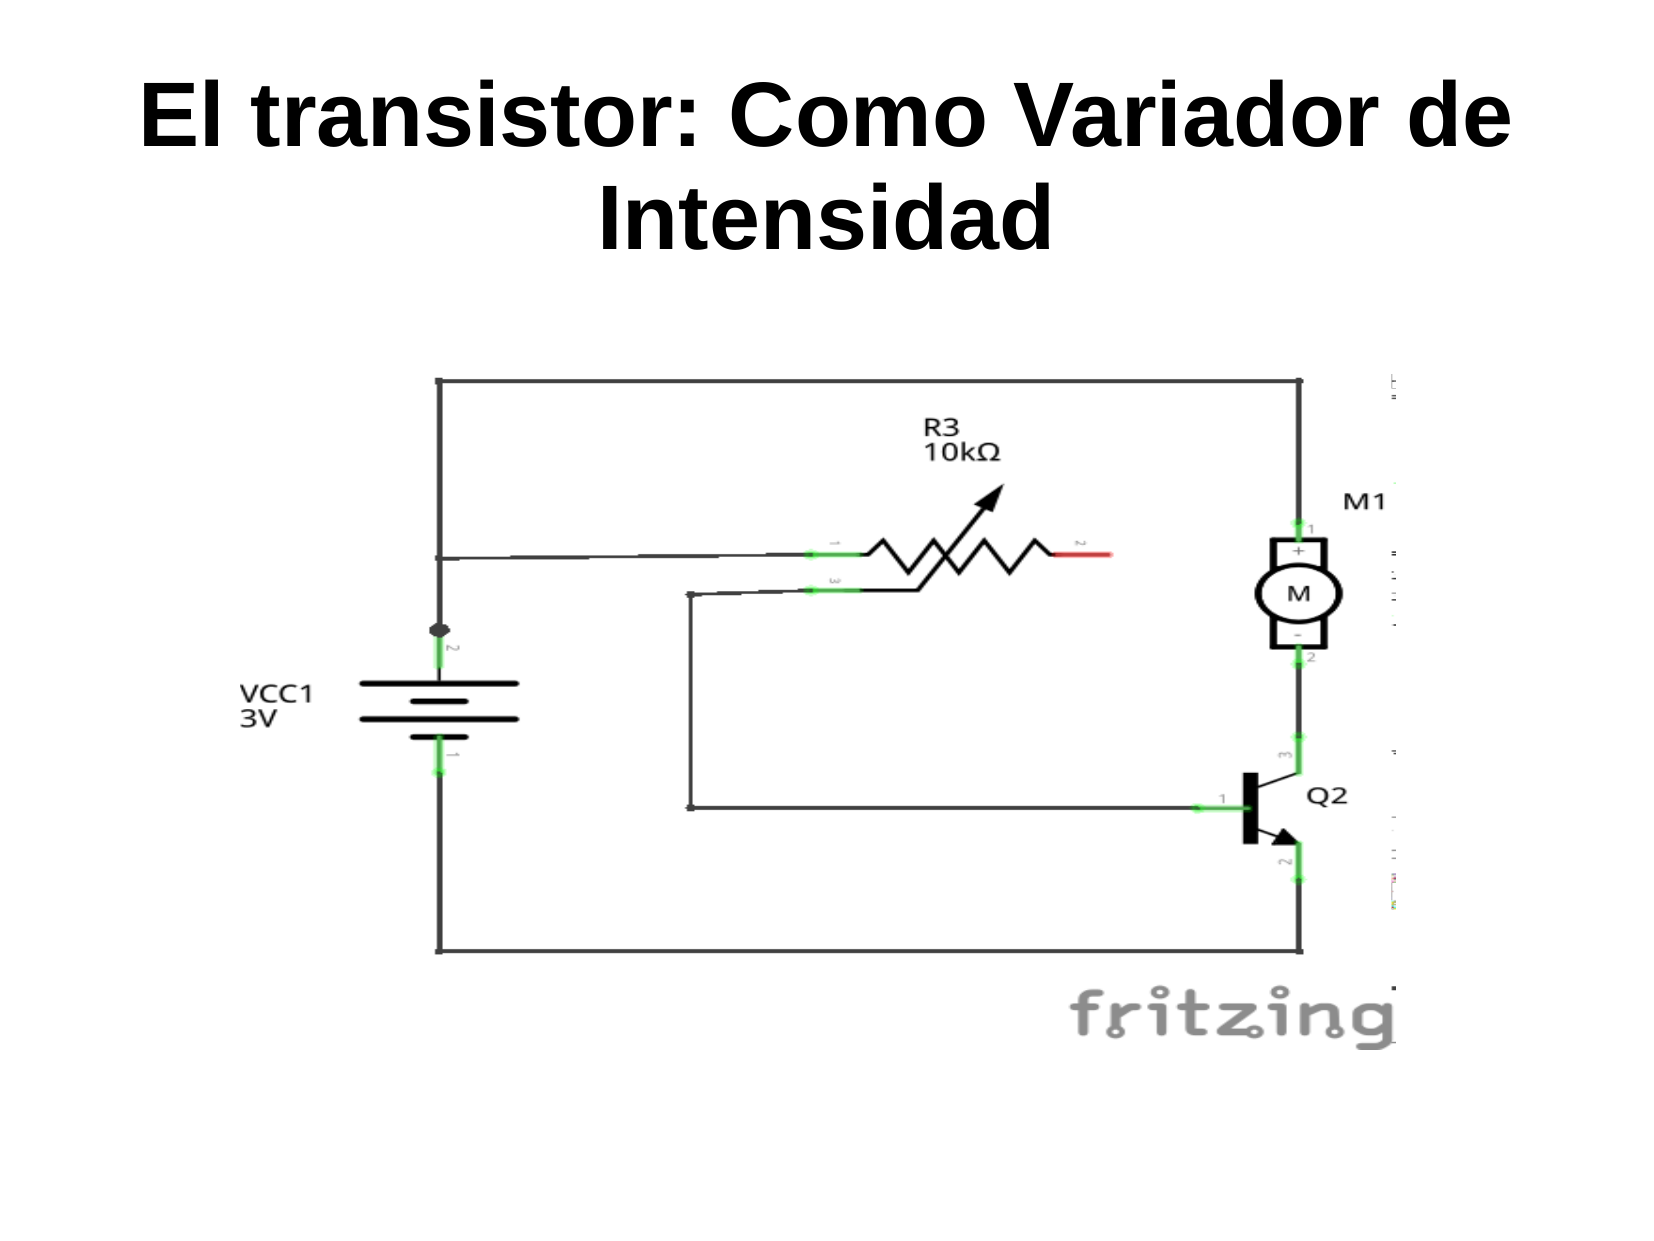

# El transistor: Como Variador de Intensidad